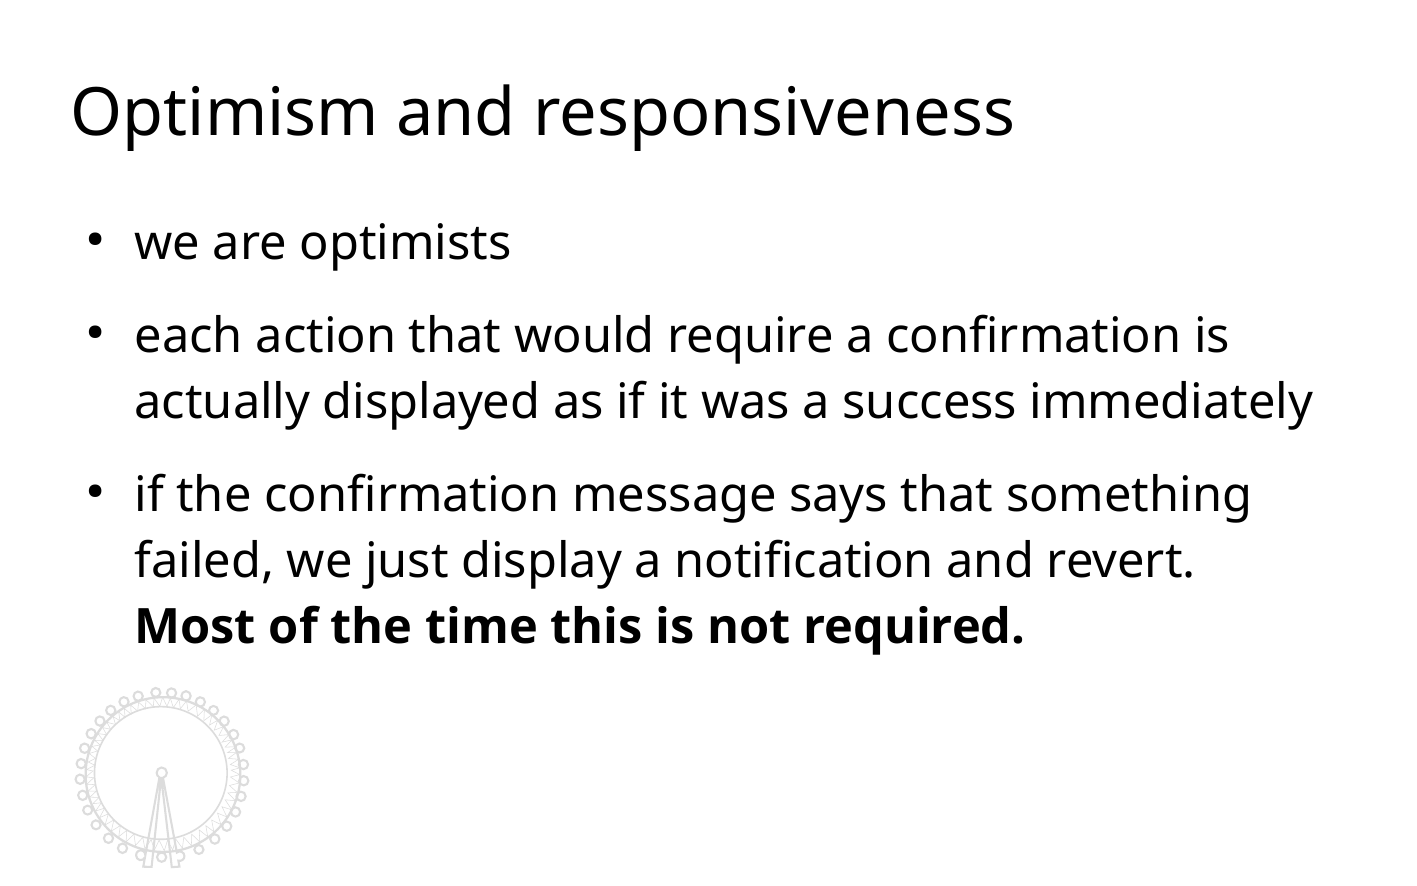

# Optimism and responsiveness
we are optimists
each action that would require a confirmation is actually displayed as if it was a success immediately
if the confirmation message says that something failed, we just display a notification and revert. Most of the time this is not required.